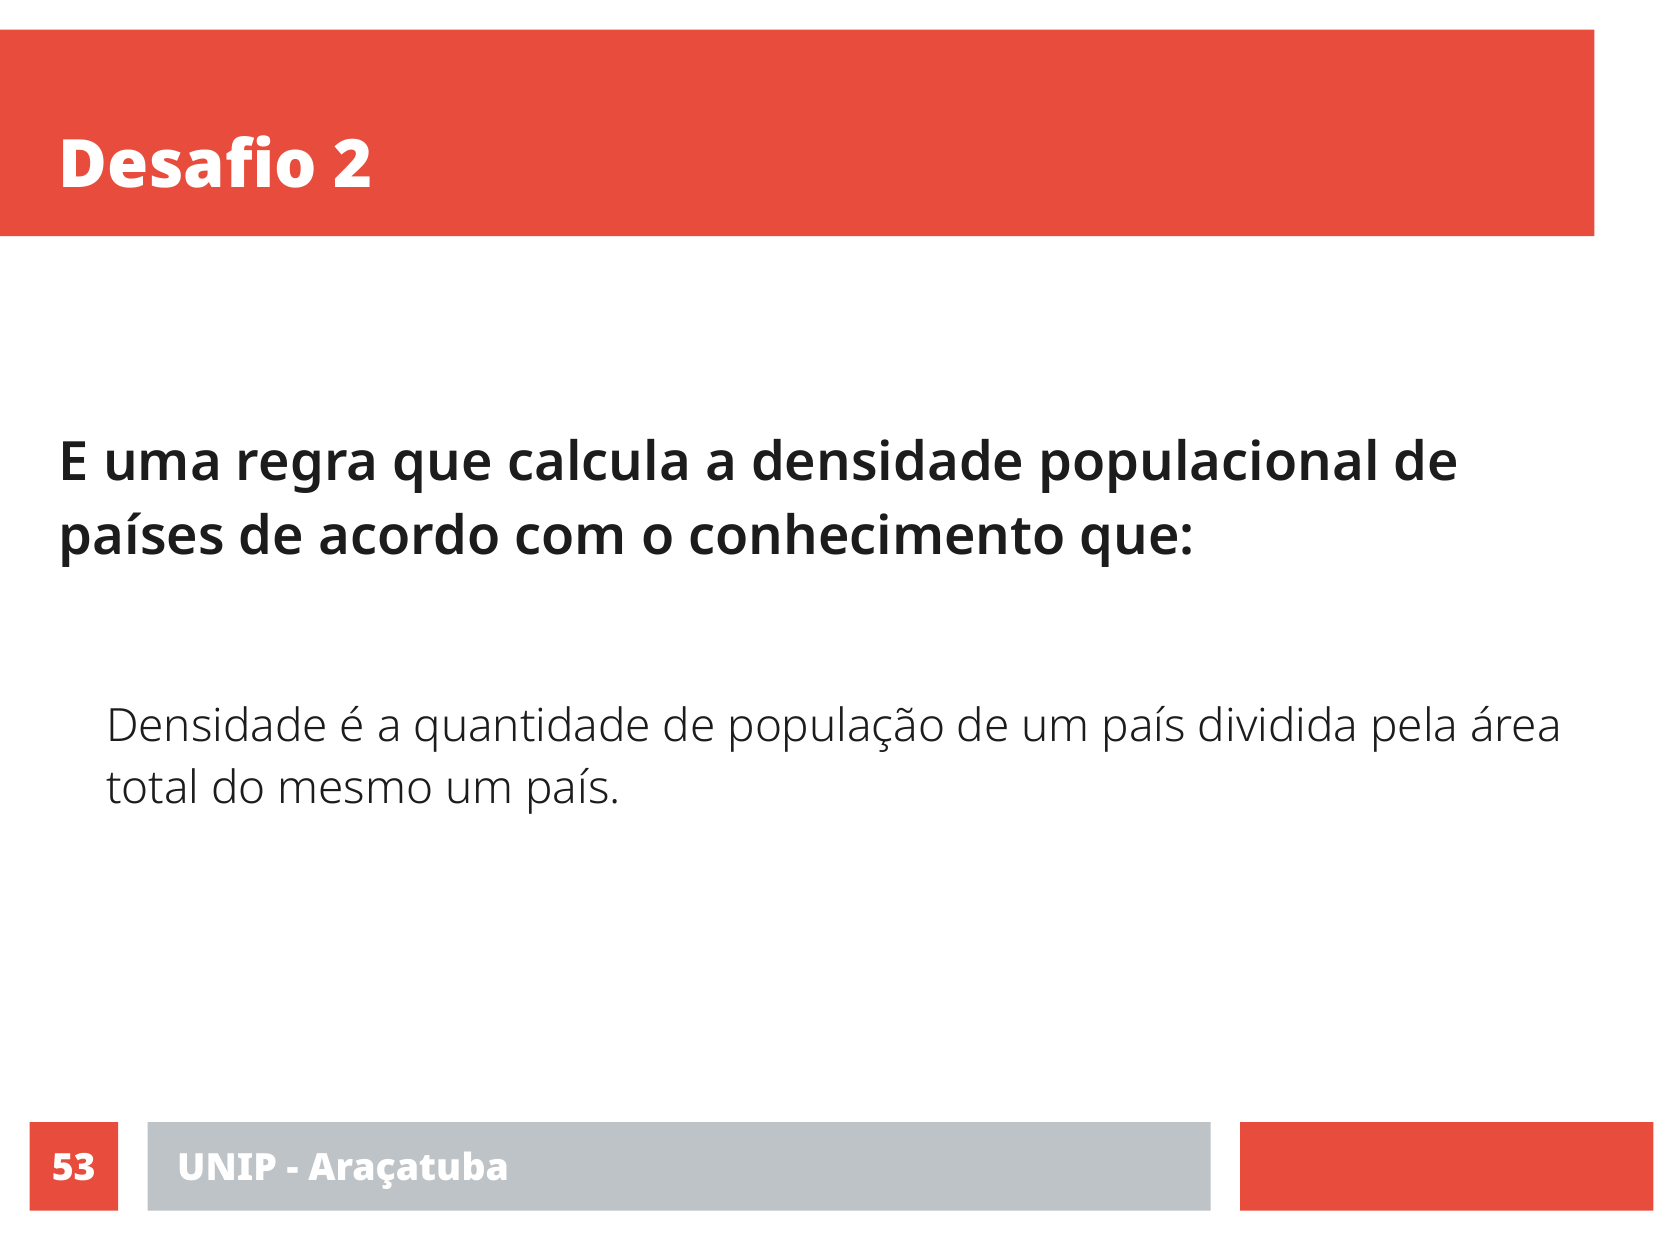

# Desafio 2
E uma regra que calcula a densidade populacional de países de acordo com o conhecimento que:
Densidade é a quantidade de população de um país dividida pela área total do mesmo um país.
53
UNIP - Araçatuba